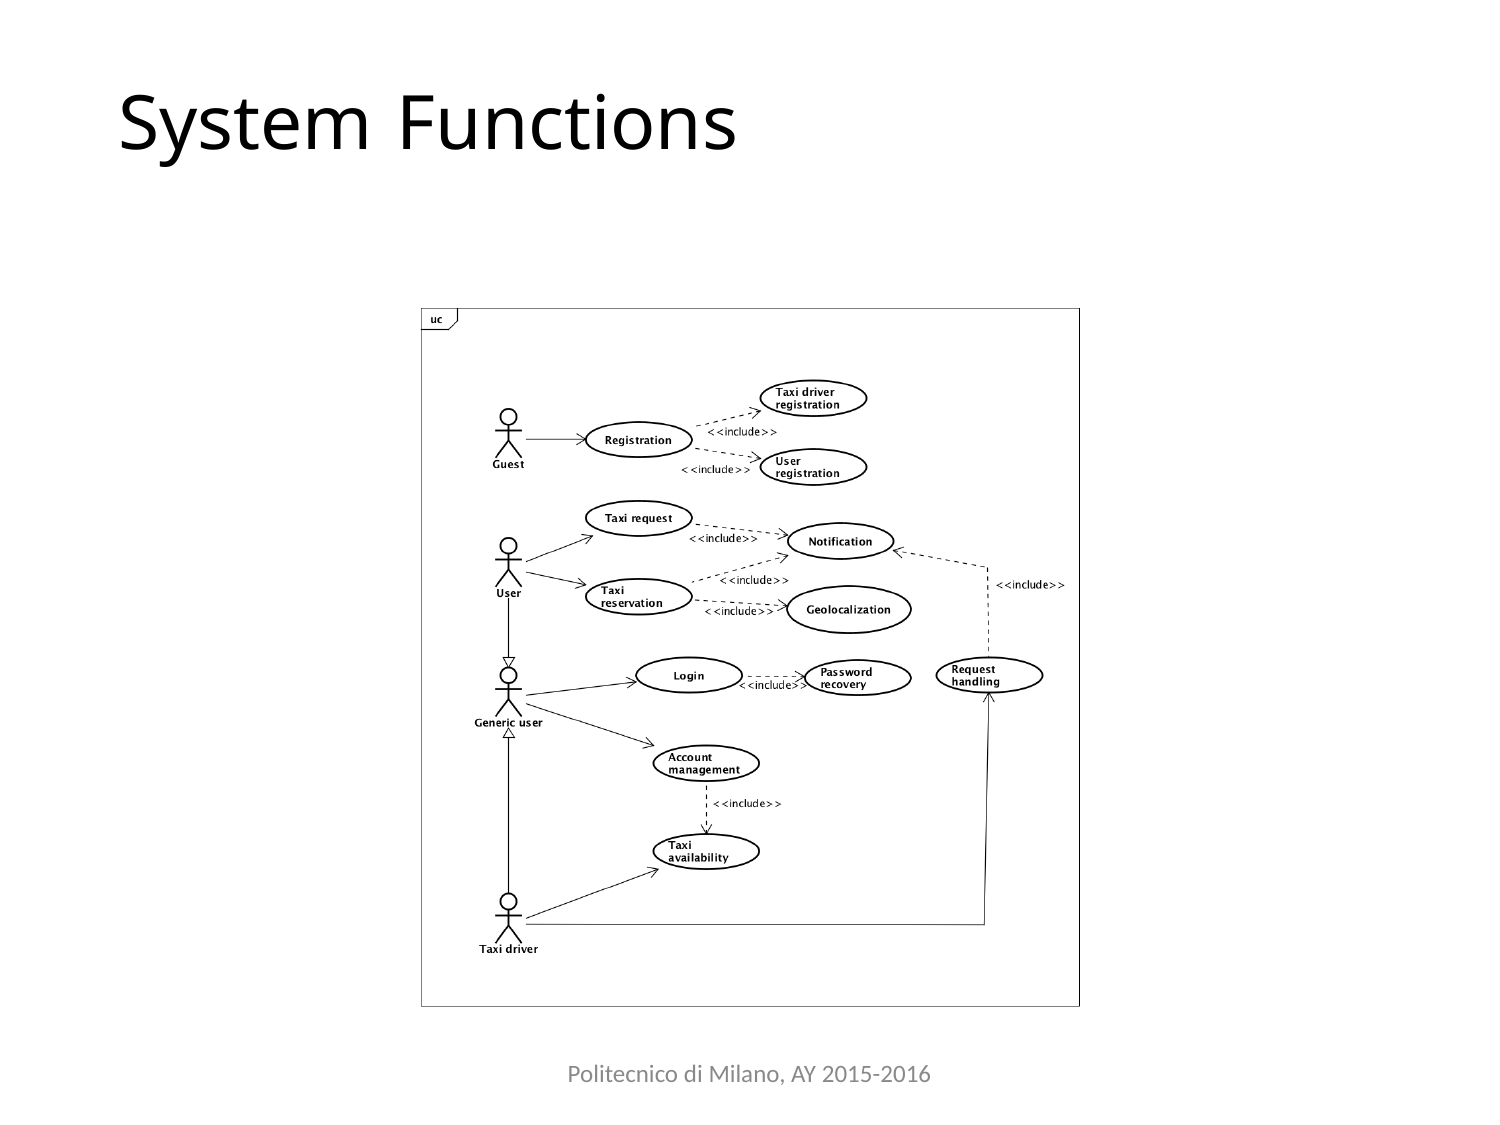

# System Functions
Politecnico di Milano, AY 2015-2016